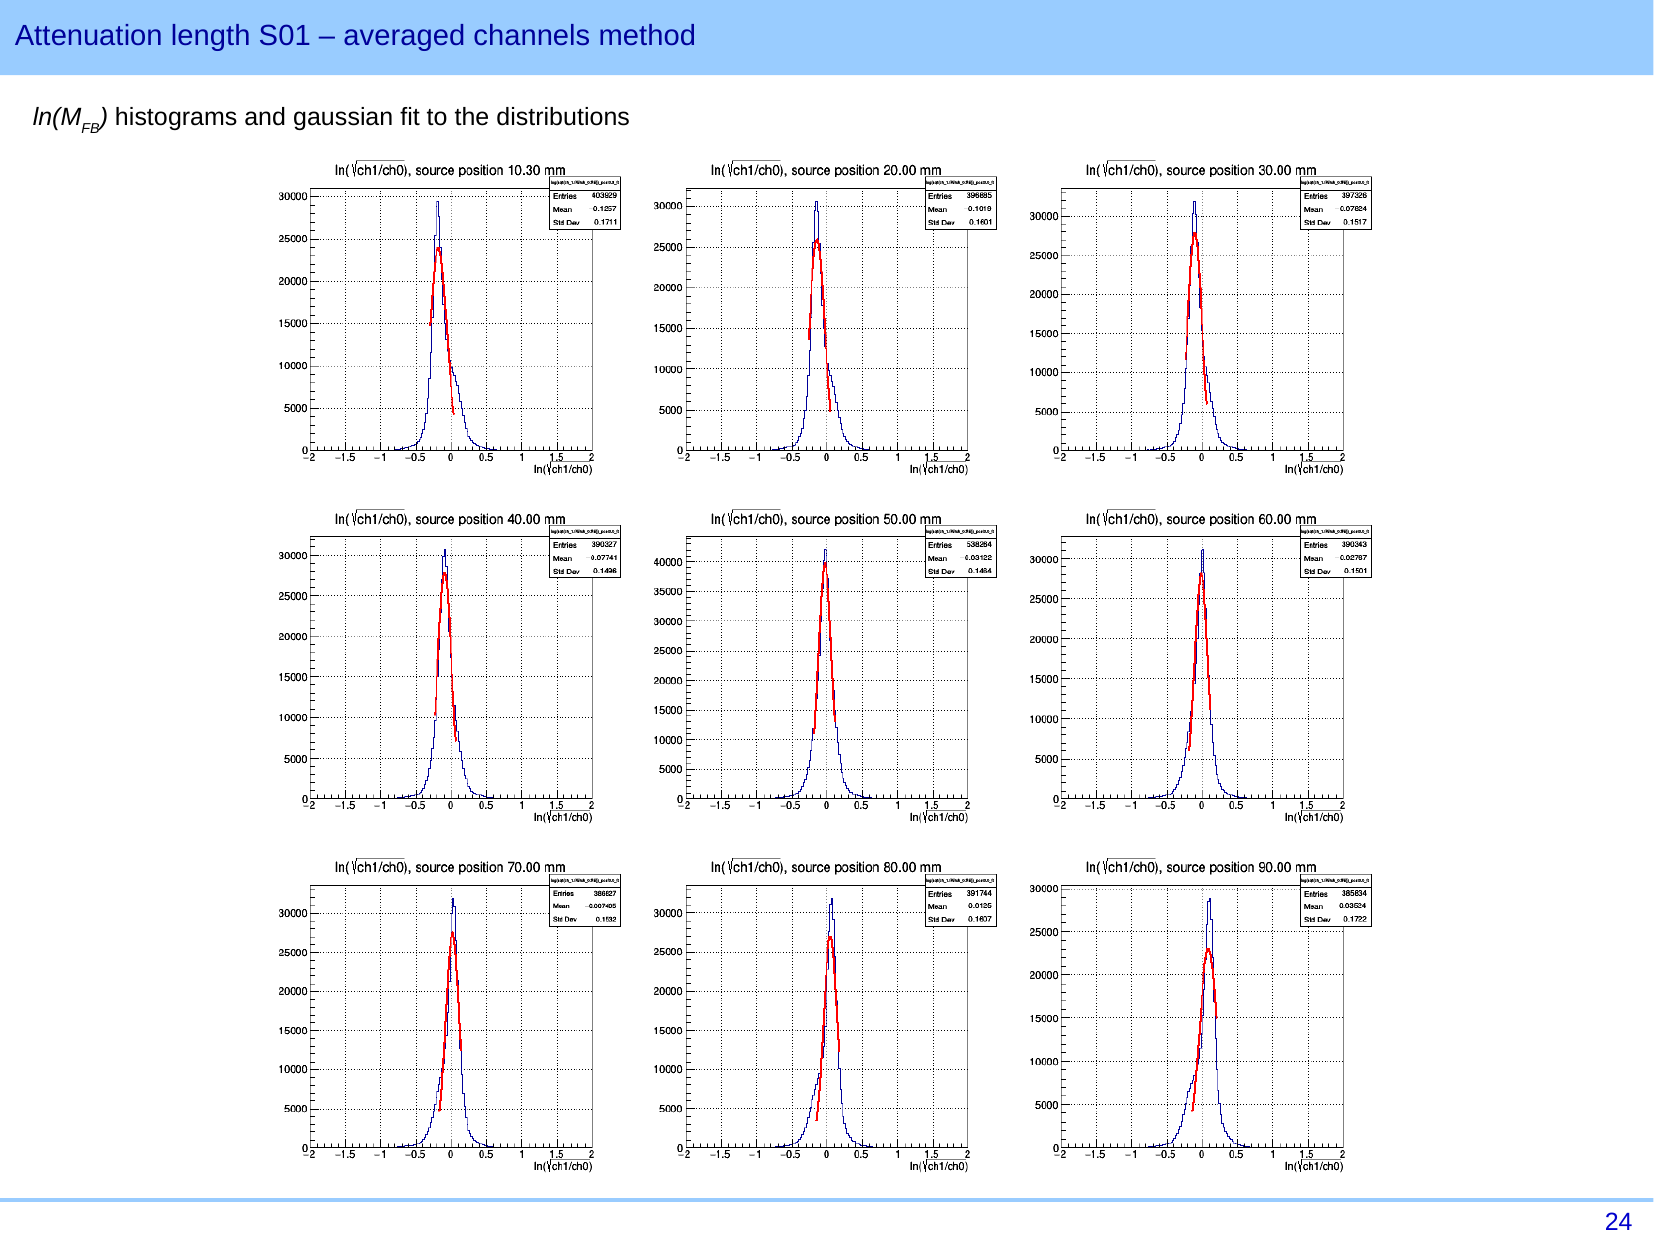

Attenuation length S01 – averaged channels method
ln(MFB) histograms and gaussian fit to the distributions